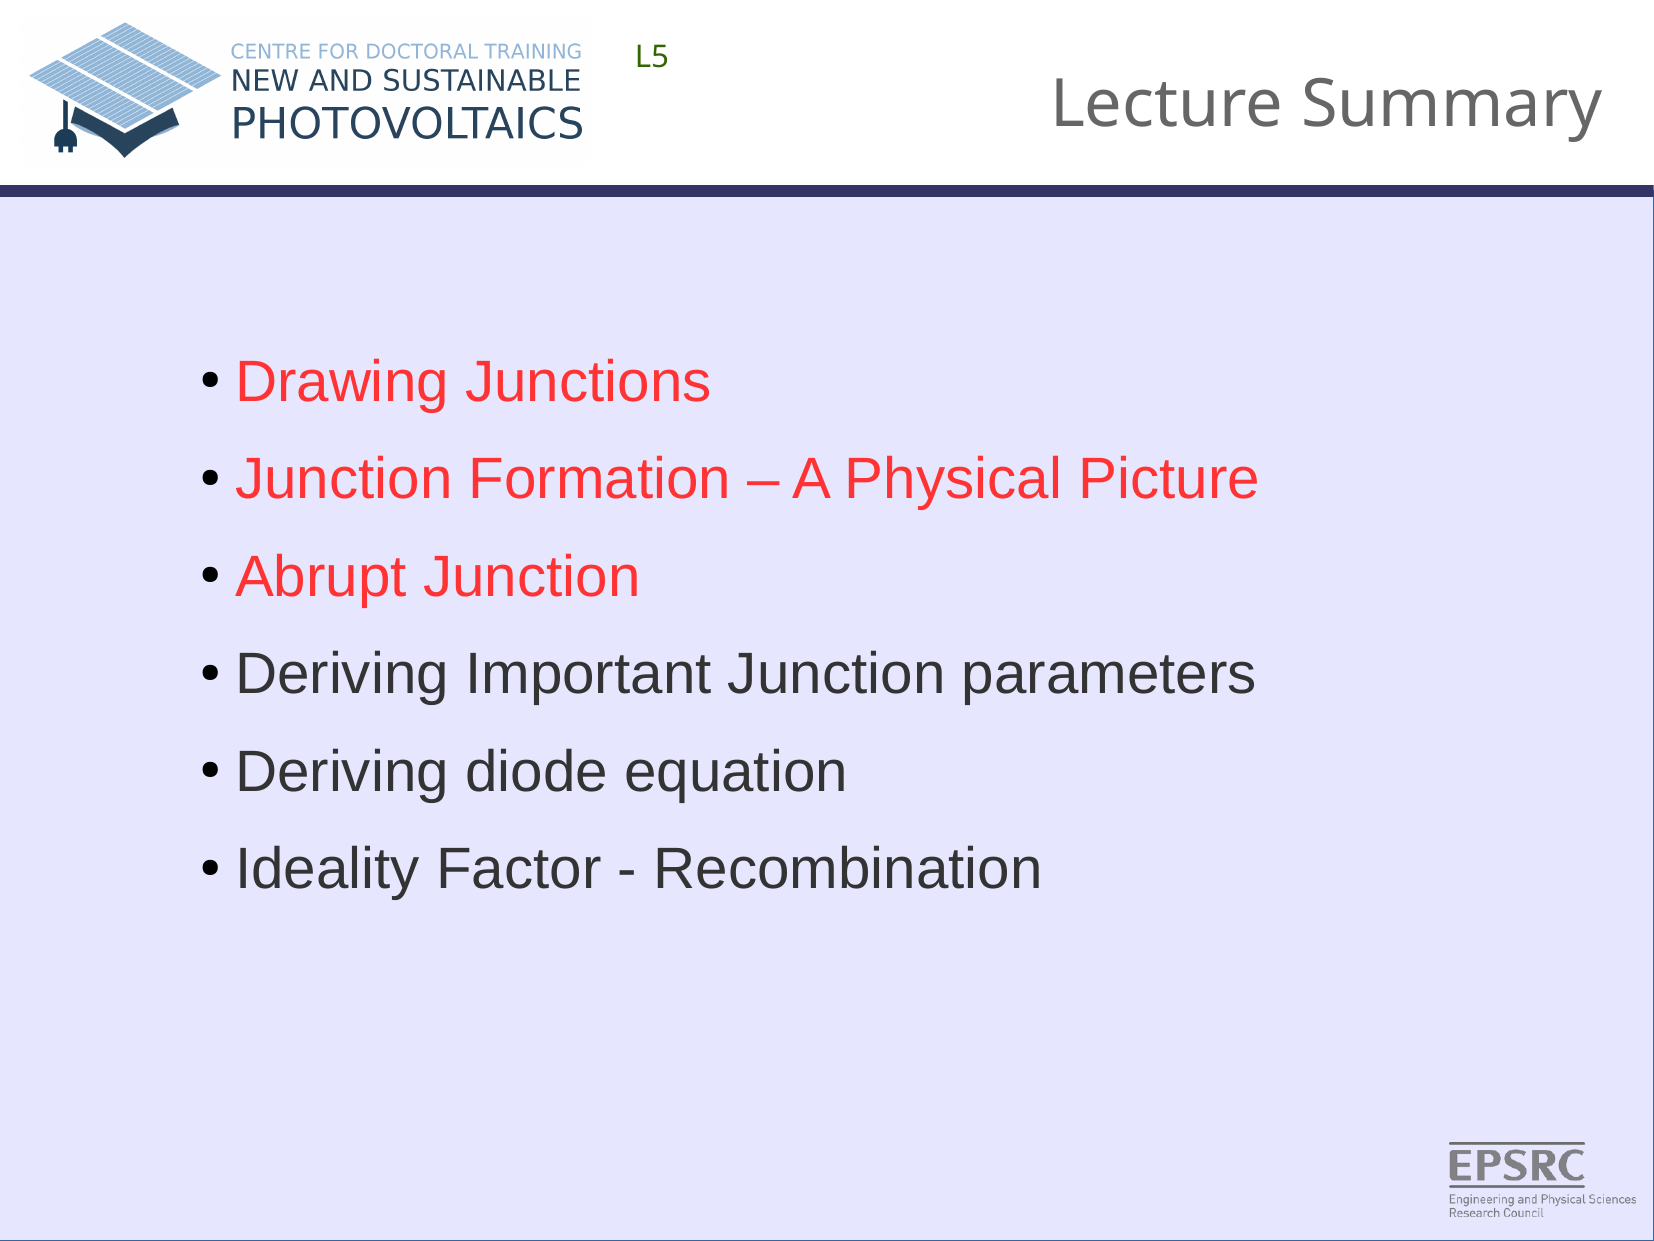

L5
Lecture Summary
Drawing Junctions
Junction Formation – A Physical Picture
Abrupt Junction
Deriving Important Junction parameters
Deriving diode equation
Ideality Factor - Recombination